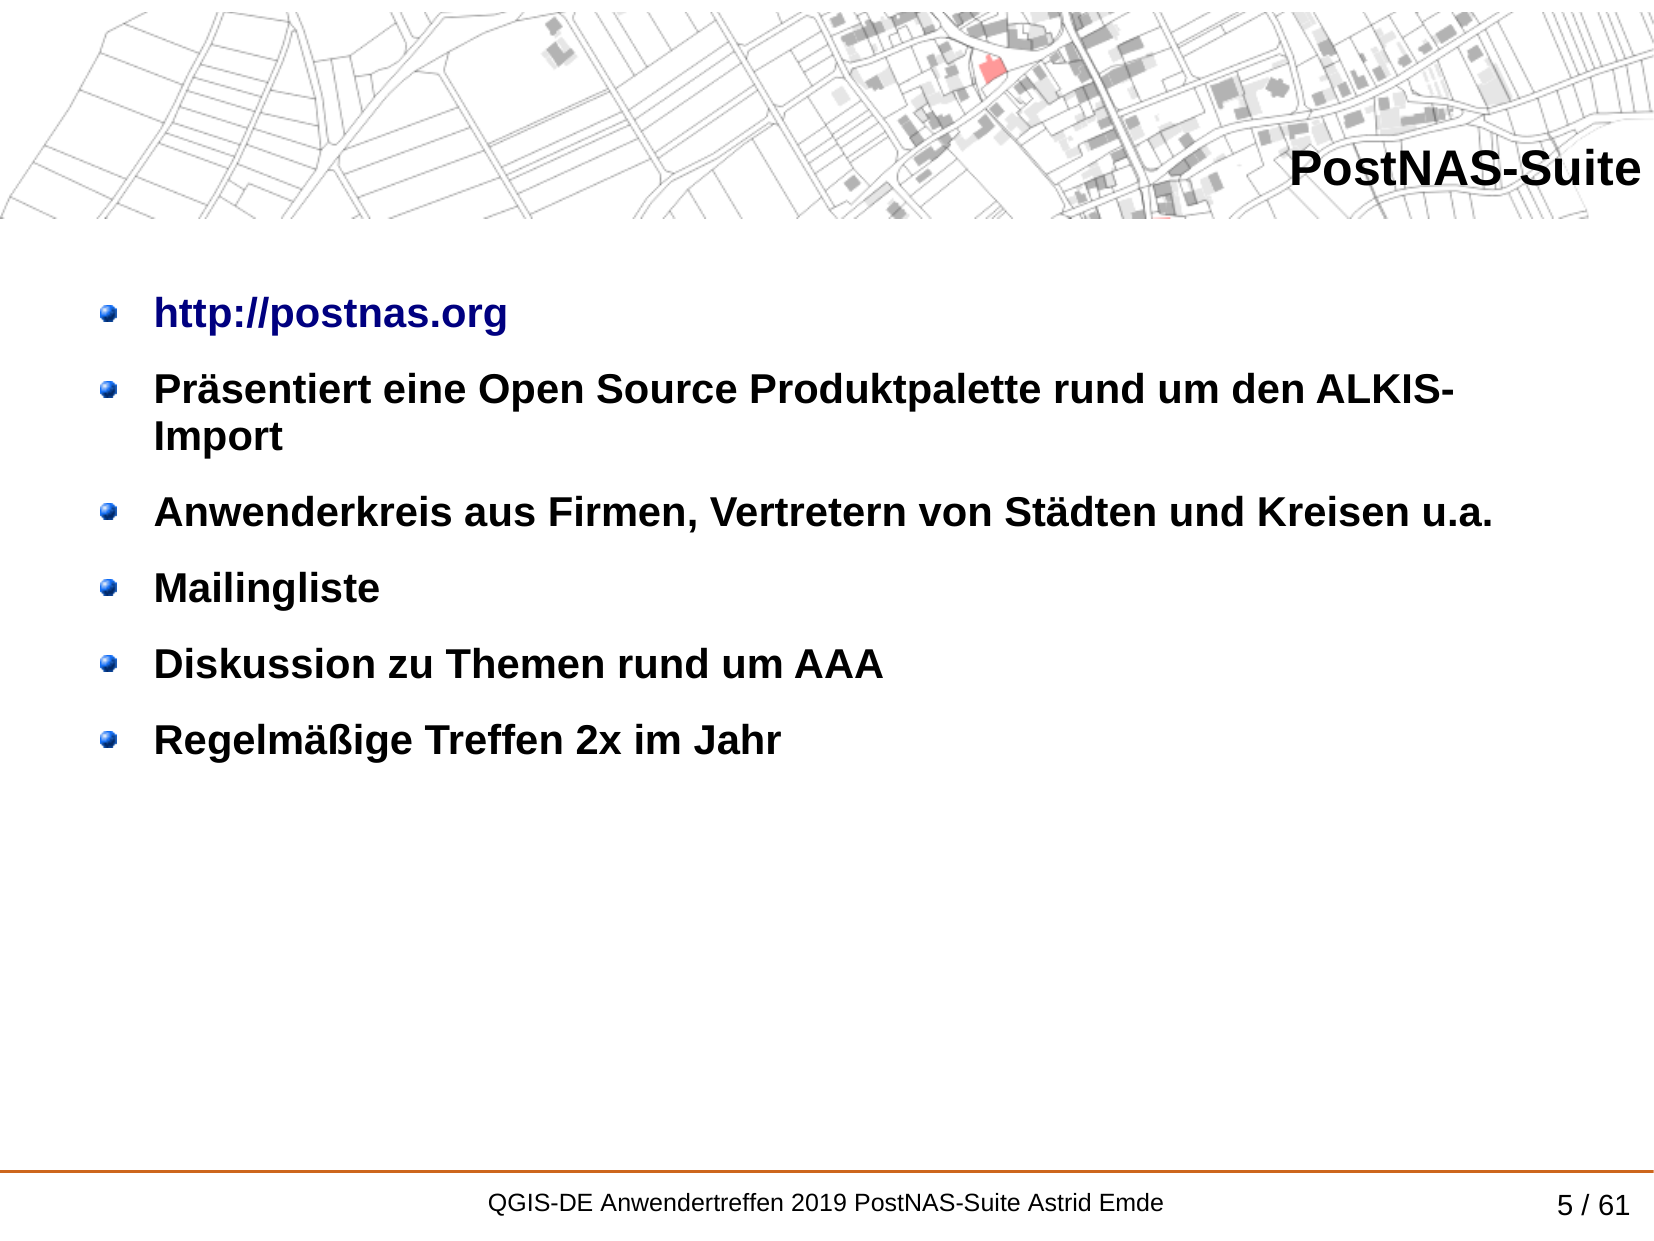

# PostNAS-Suite
http://postnas.org
Präsentiert eine Open Source Produktpalette rund um den ALKIS-Import
Anwenderkreis aus Firmen, Vertretern von Städten und Kreisen u.a.
Mailingliste
Diskussion zu Themen rund um AAA
Regelmäßige Treffen 2x im Jahr